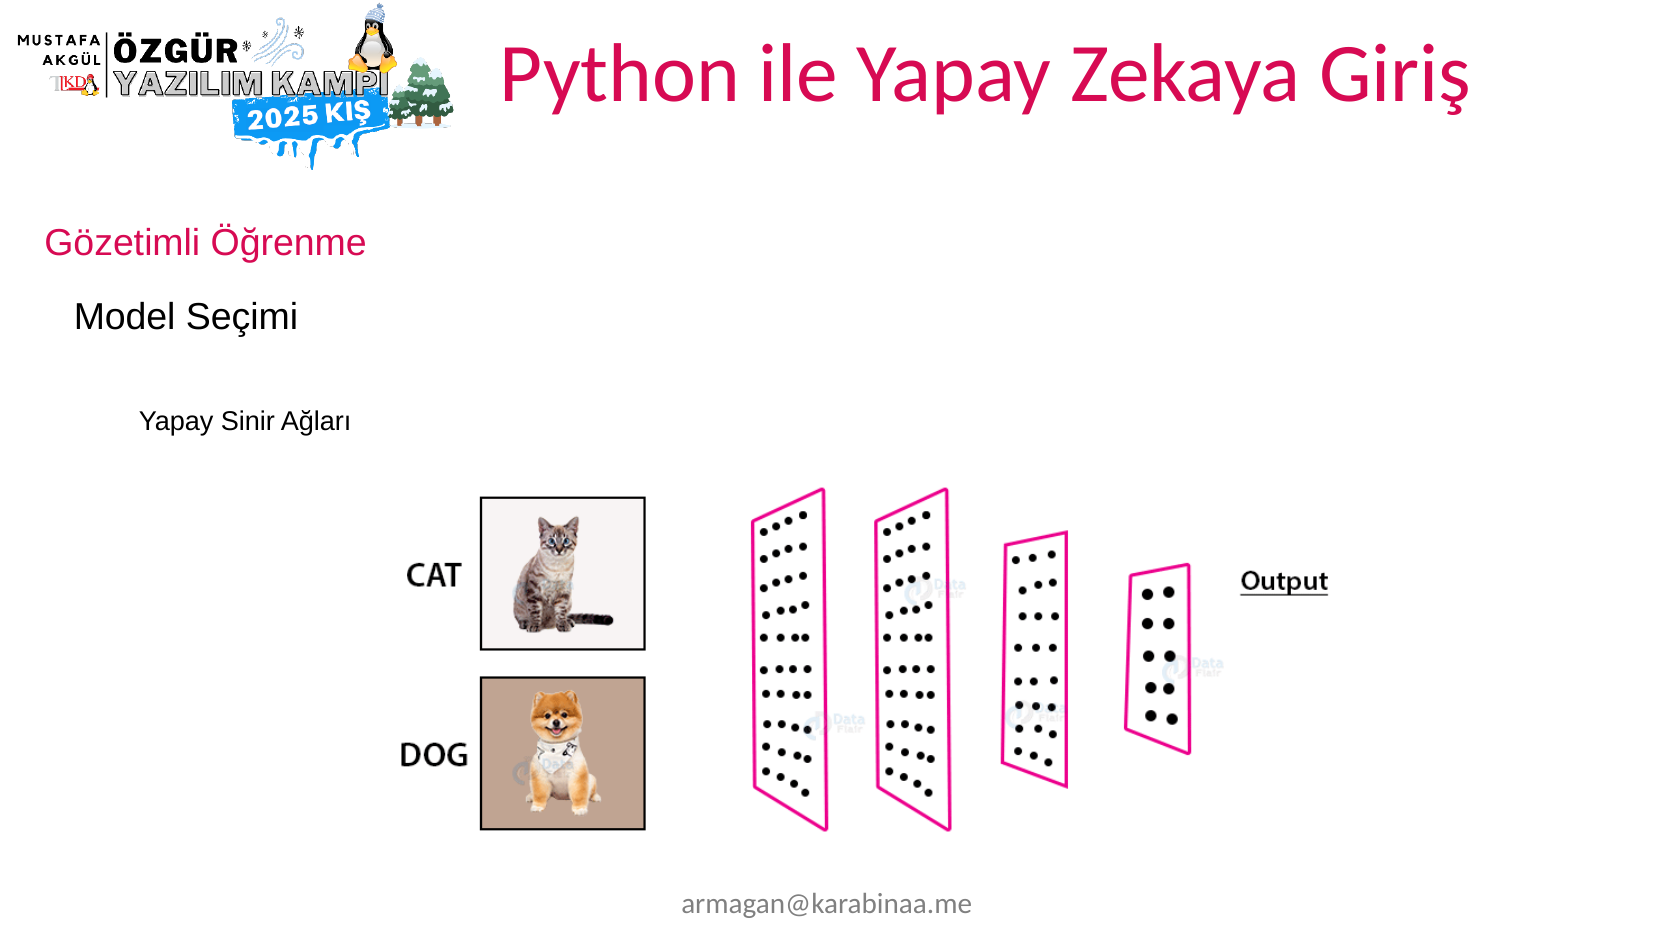

Python ile Yapay Zekaya Giriş
Gözetimli Öğrenme
Model Seçimi
Yapay Sinir Ağları
armagan@karabinaa.me